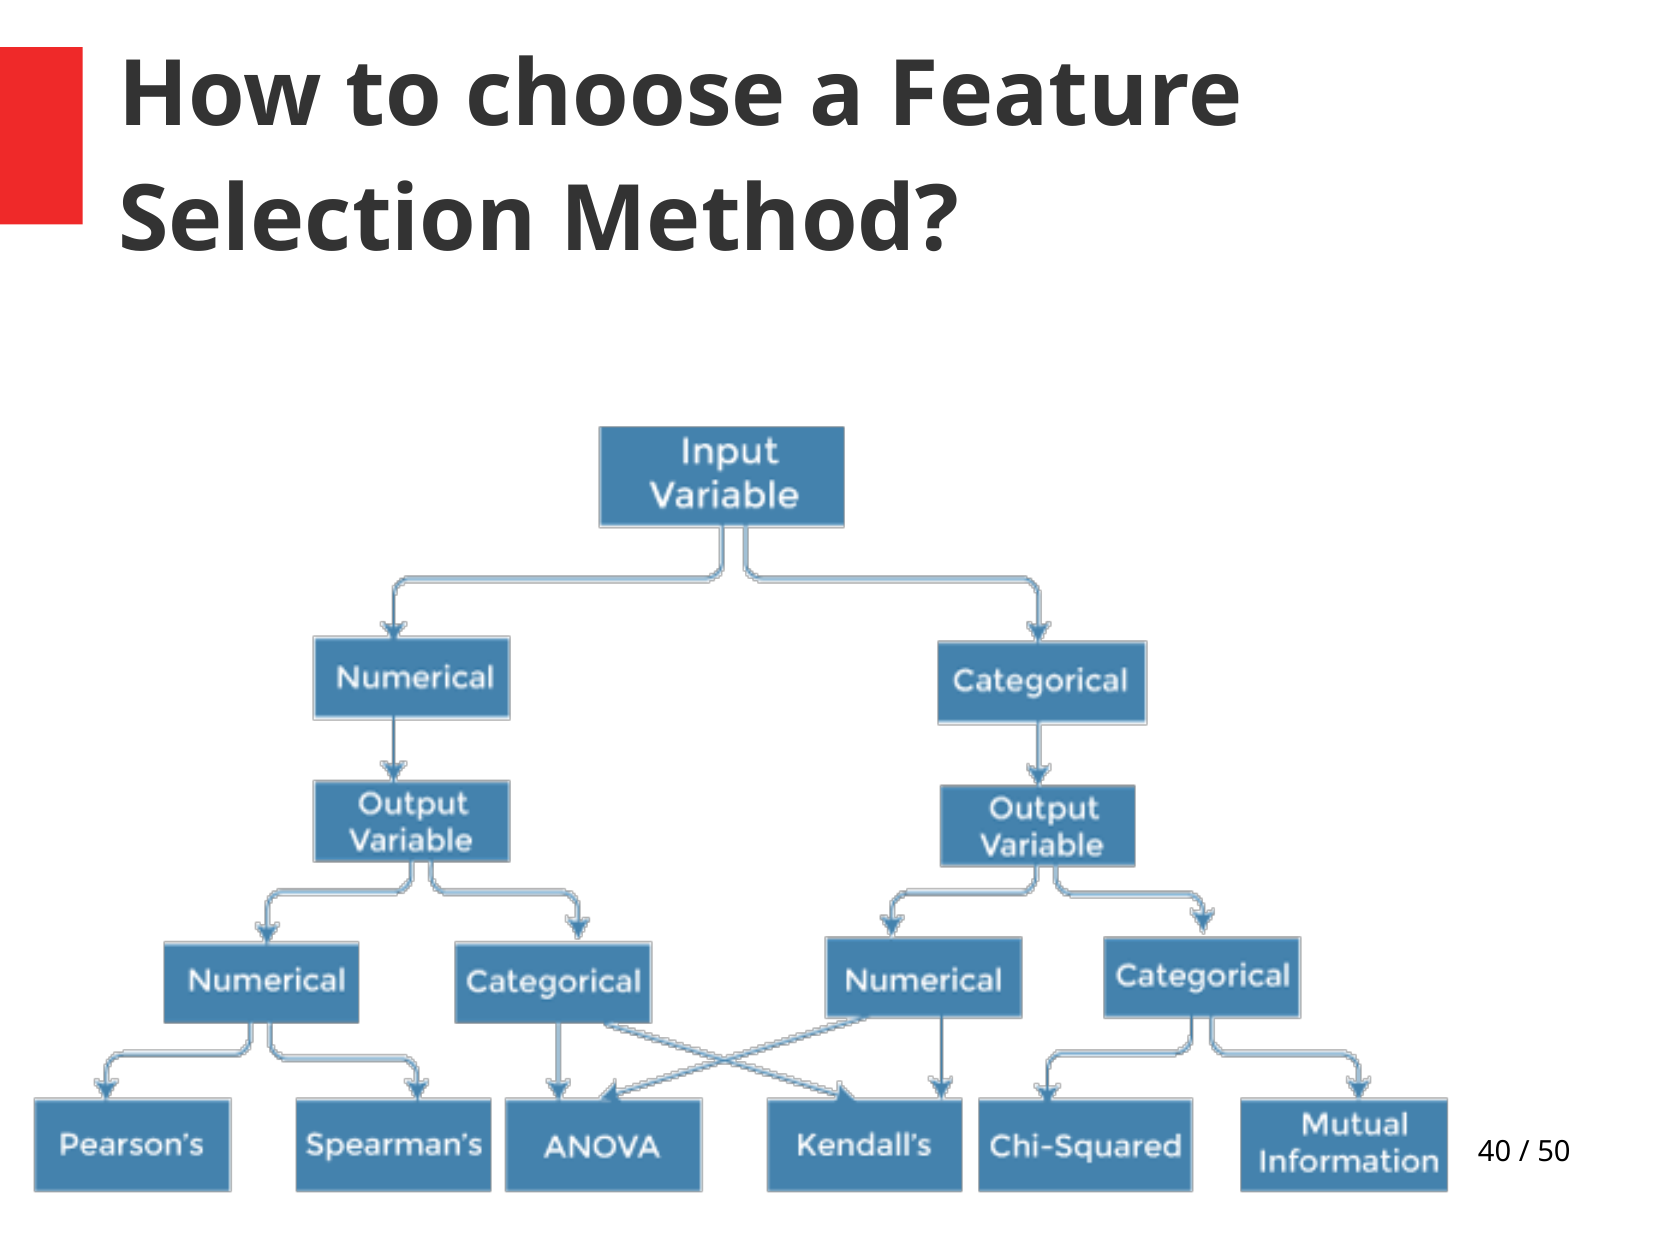

# How to choose a Feature Selection Method?
40